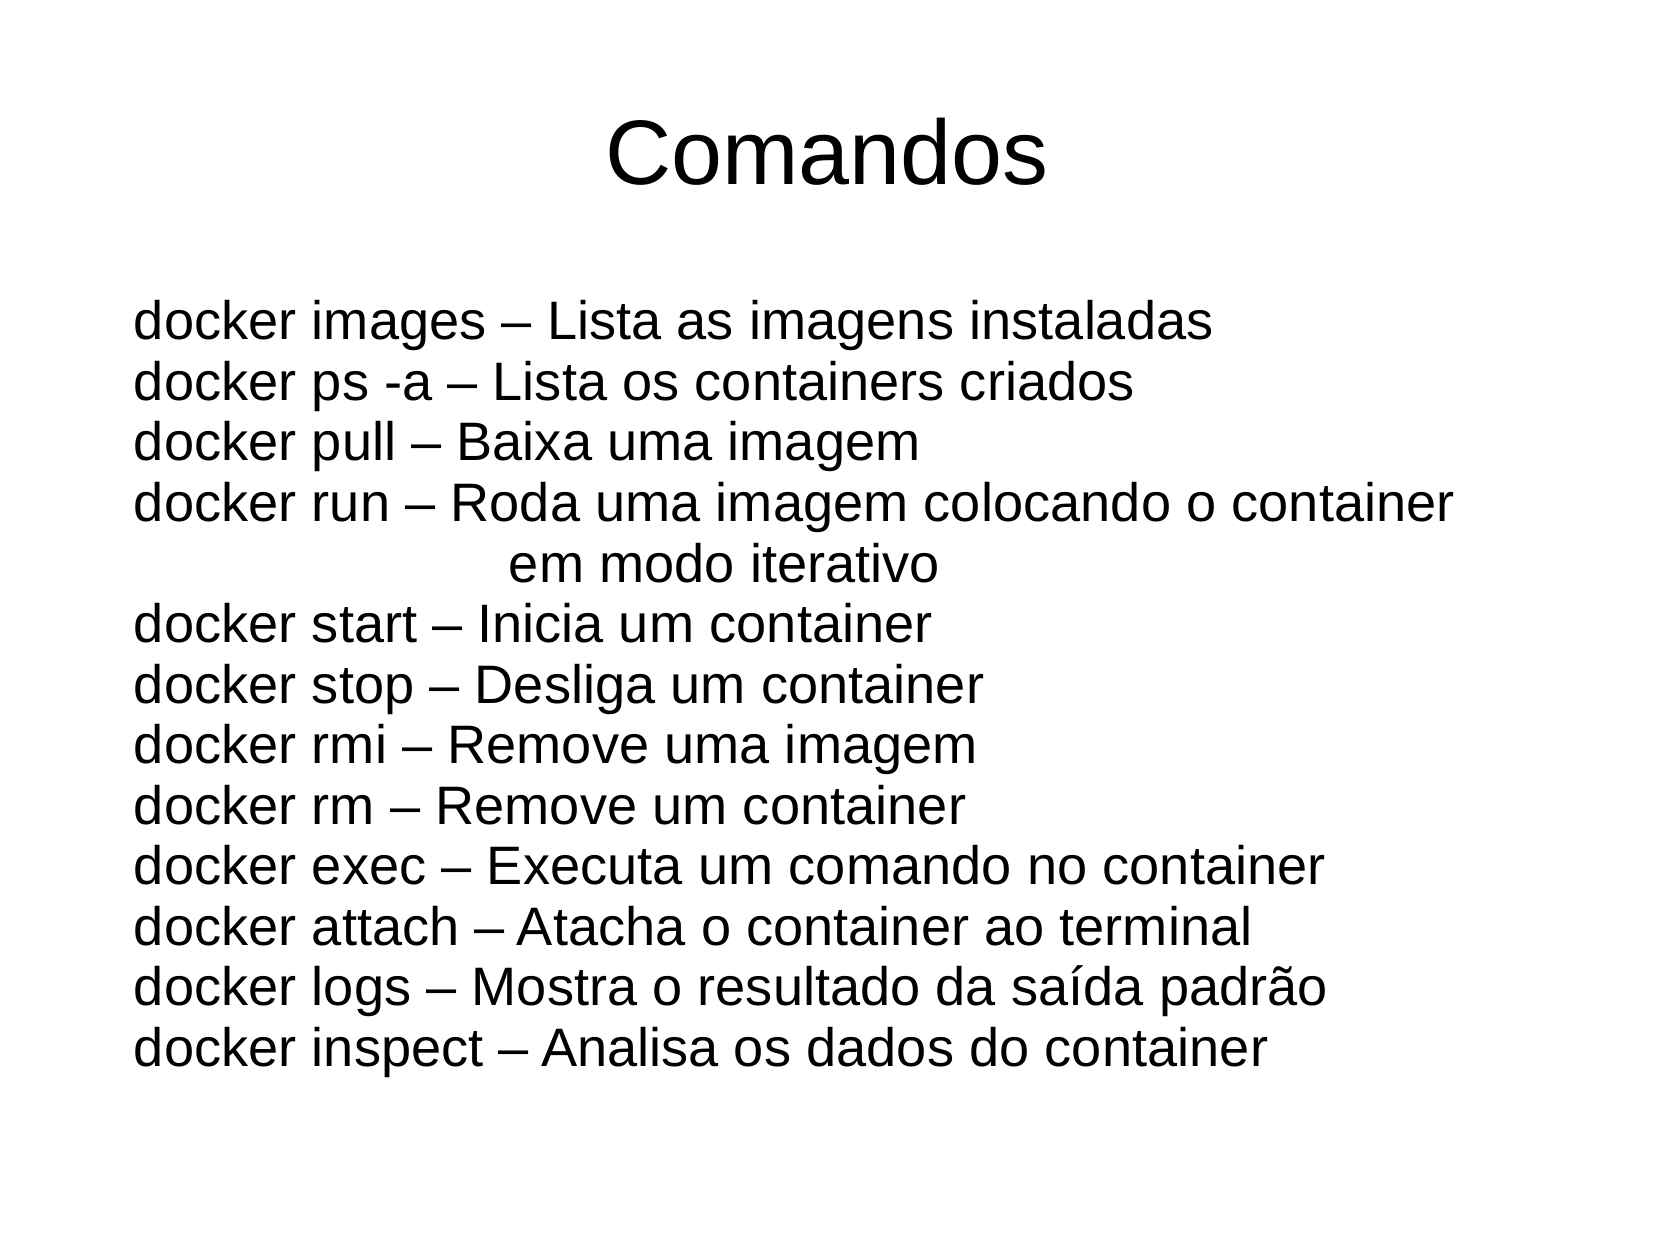

# Comandos
docker images – Lista as imagens instaladas
docker ps -a – Lista os containers criados
docker pull – Baixa uma imagem
docker run – Roda uma imagem colocando o container
 em modo iterativo
docker start – Inicia um container
docker stop – Desliga um container
docker rmi – Remove uma imagem
docker rm – Remove um container
docker exec – Executa um comando no container
docker attach – Atacha o container ao terminal
docker logs – Mostra o resultado da saída padrão
docker inspect – Analisa os dados do container